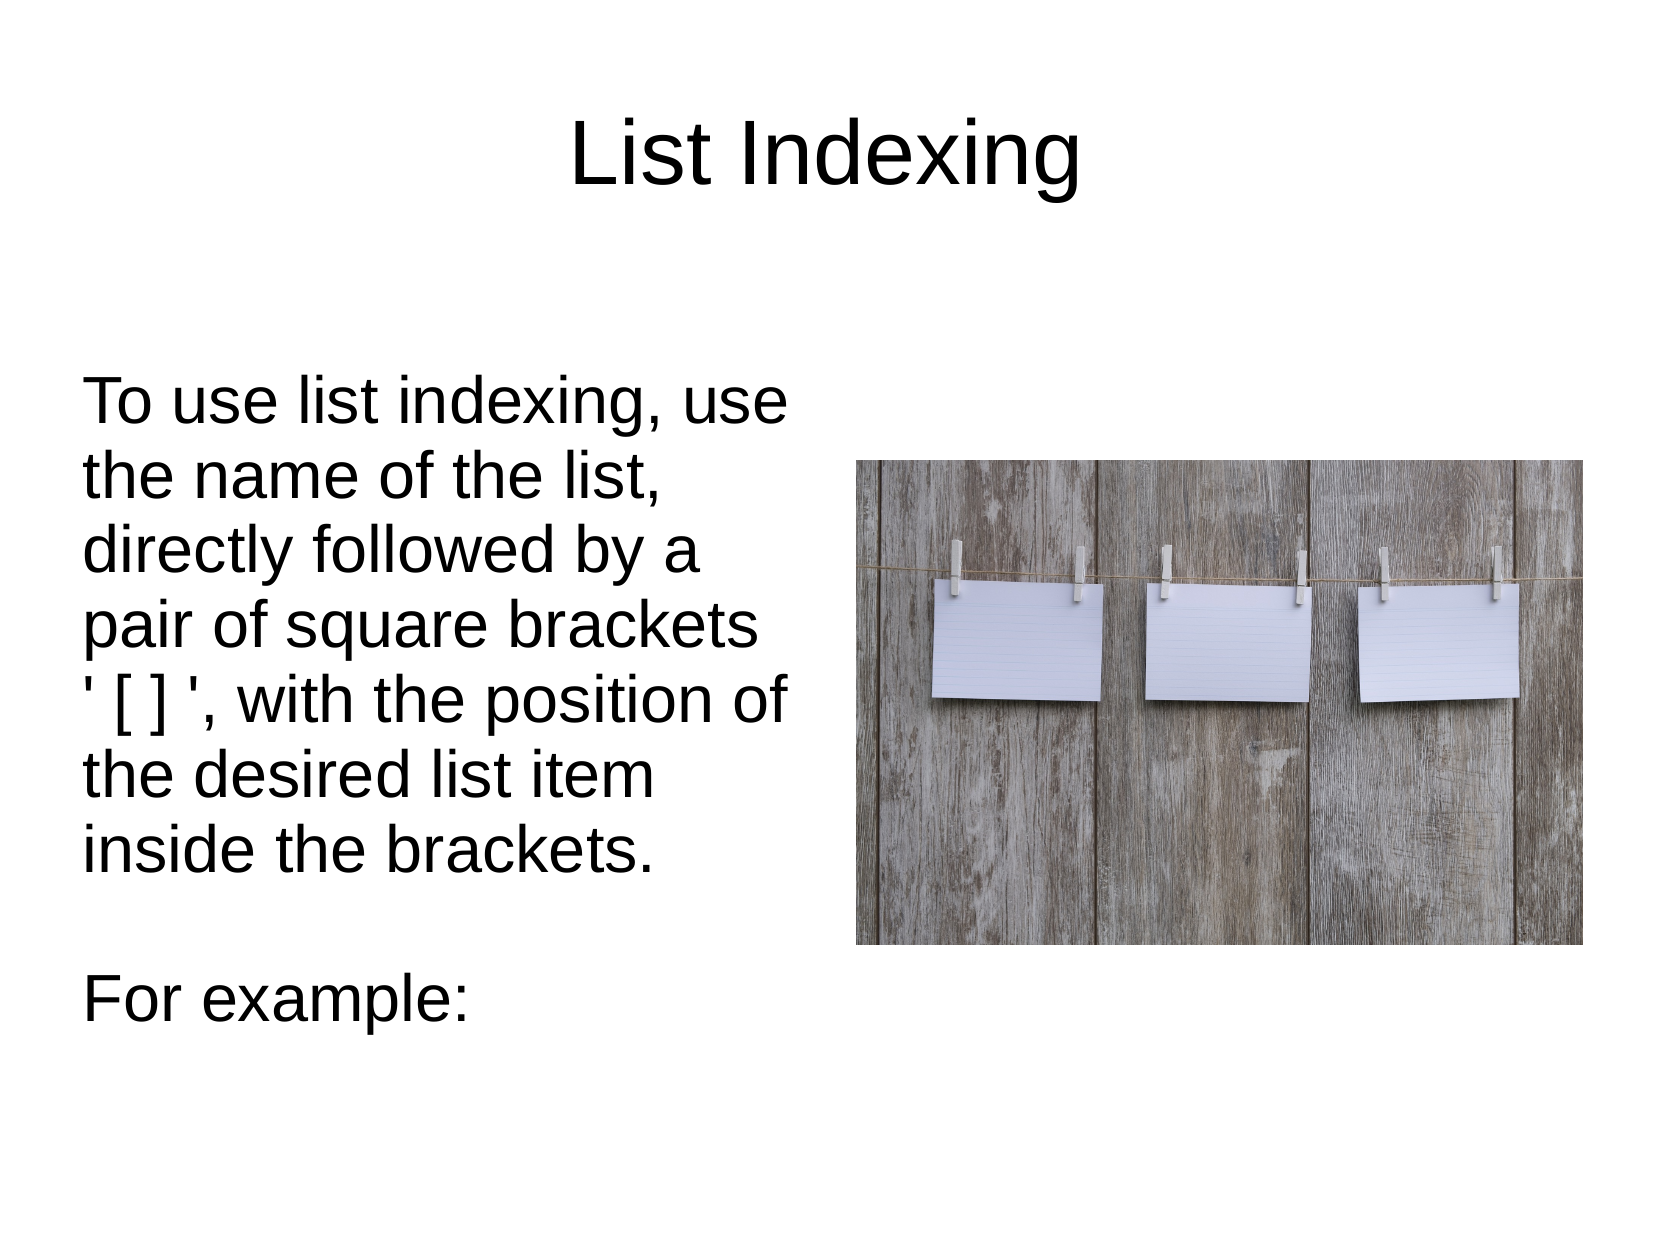

# List Indexing
To use list indexing, use
the name of the list,
directly followed by a
pair of square brackets
' [ ] ', with the position of
the desired list item
inside the brackets.
For example: